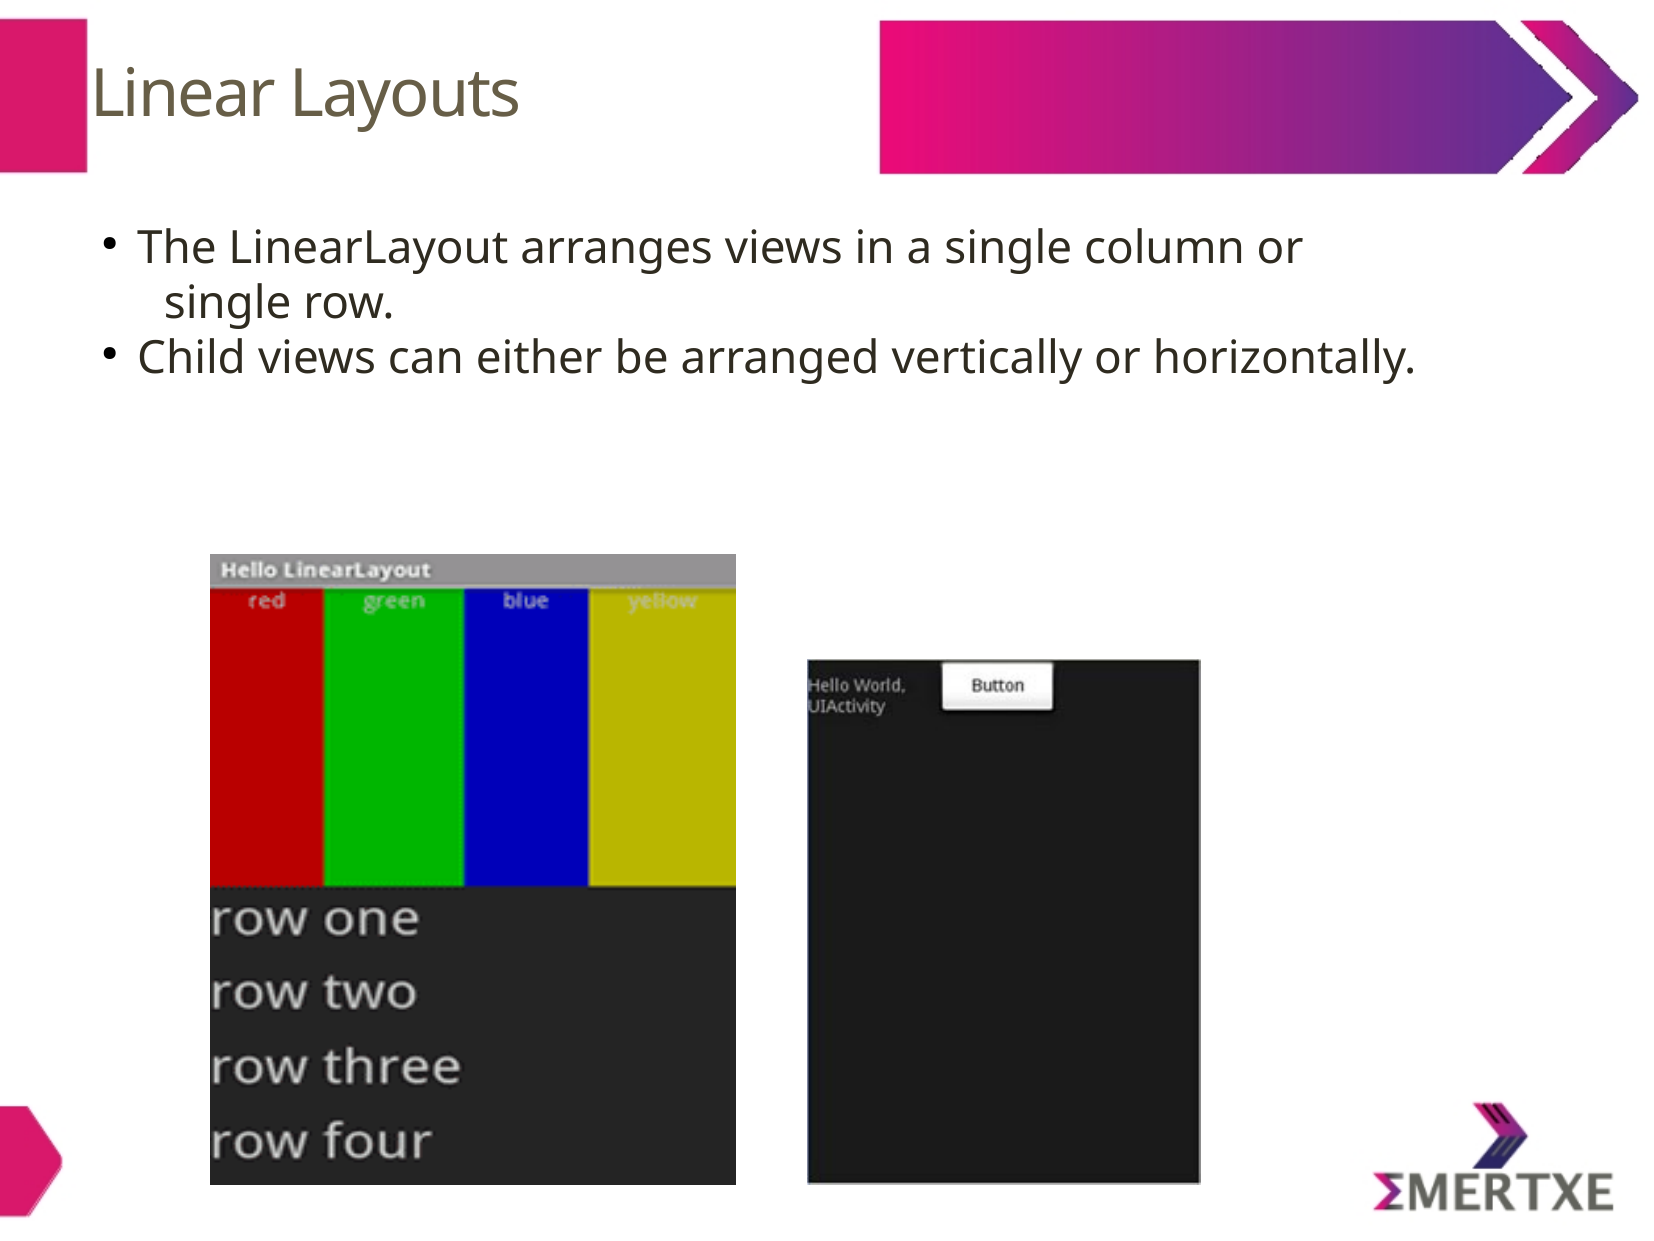

# Linear Layouts
The LinearLayout arranges views in a single column or single row.
Child views can either be arranged vertically or horizontally.